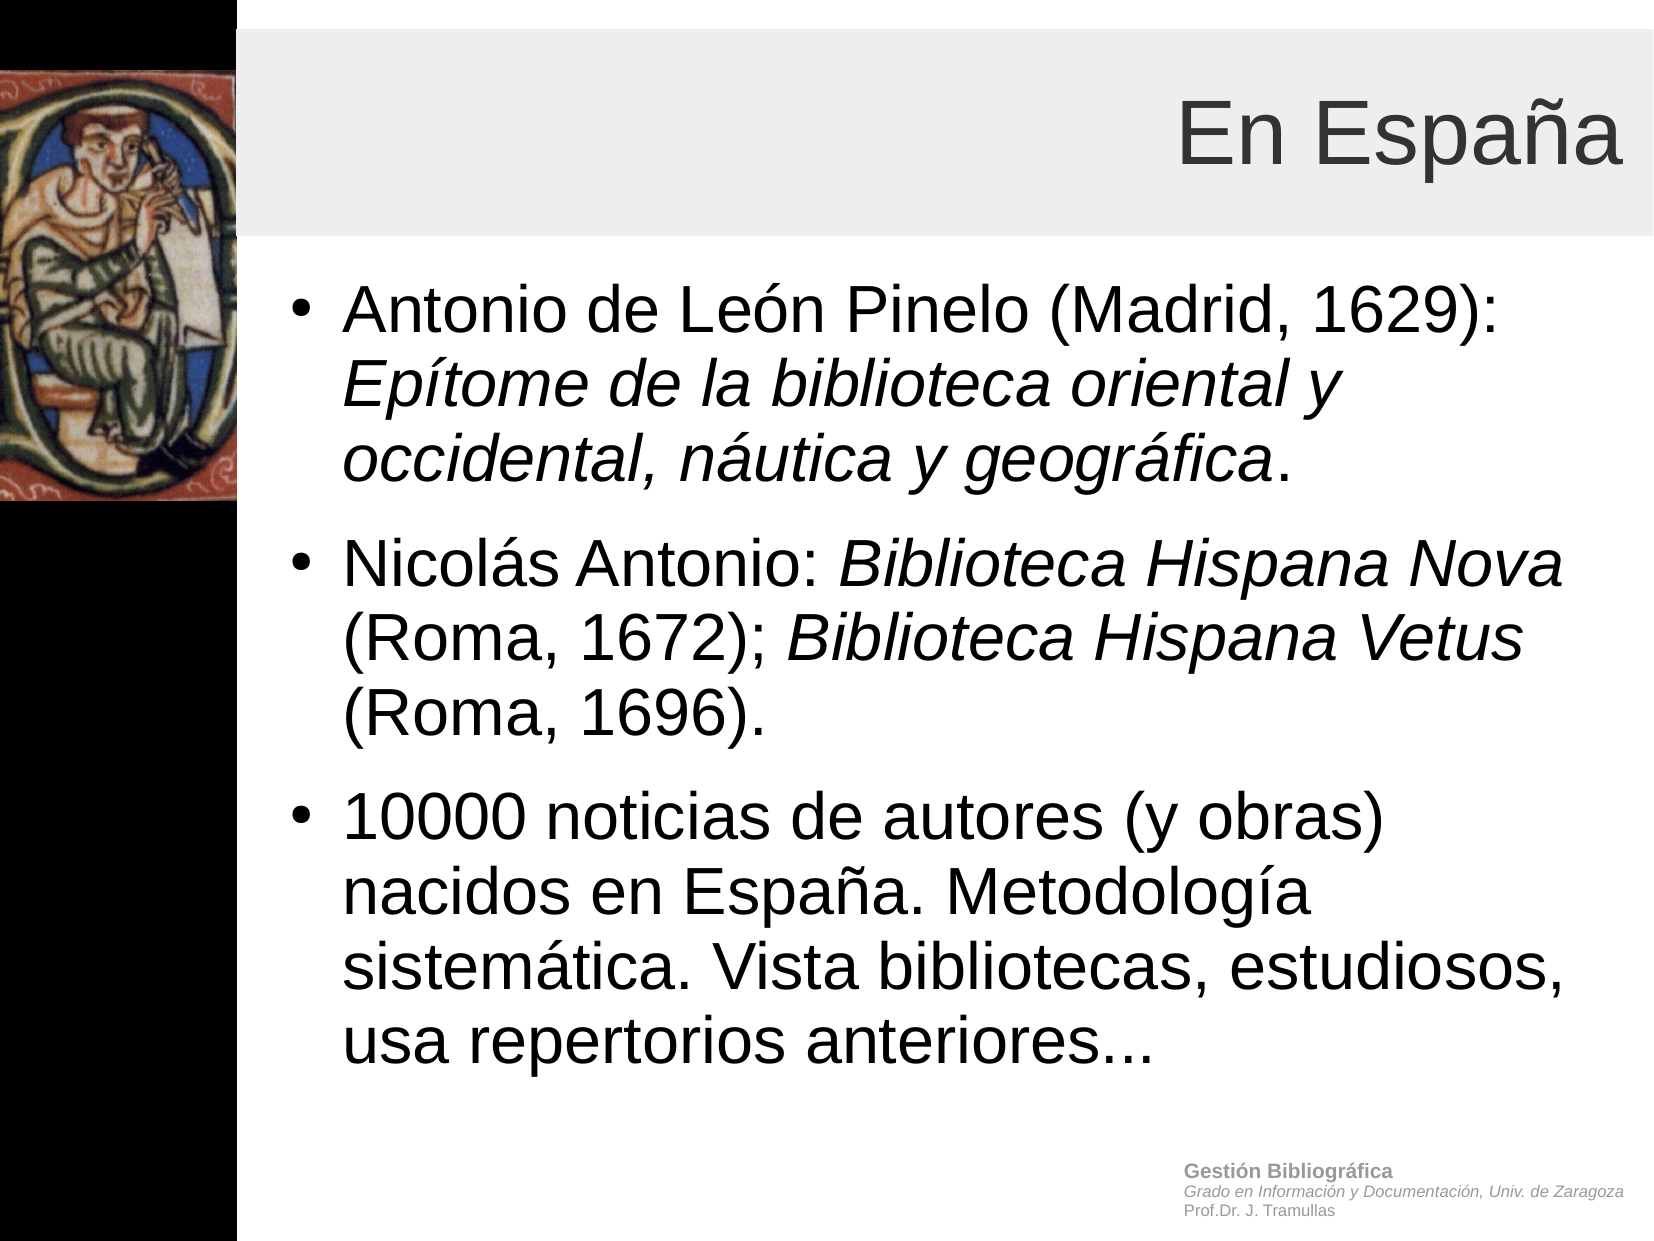

# En España
Antonio de León Pinelo (Madrid, 1629): Epítome de la biblioteca oriental y occidental, náutica y geográfica.
Nicolás Antonio: Biblioteca Hispana Nova (Roma, 1672); Biblioteca Hispana Vetus (Roma, 1696).
10000 noticias de autores (y obras) nacidos en España. Metodología sistemática. Vista bibliotecas, estudiosos, usa repertorios anteriores...